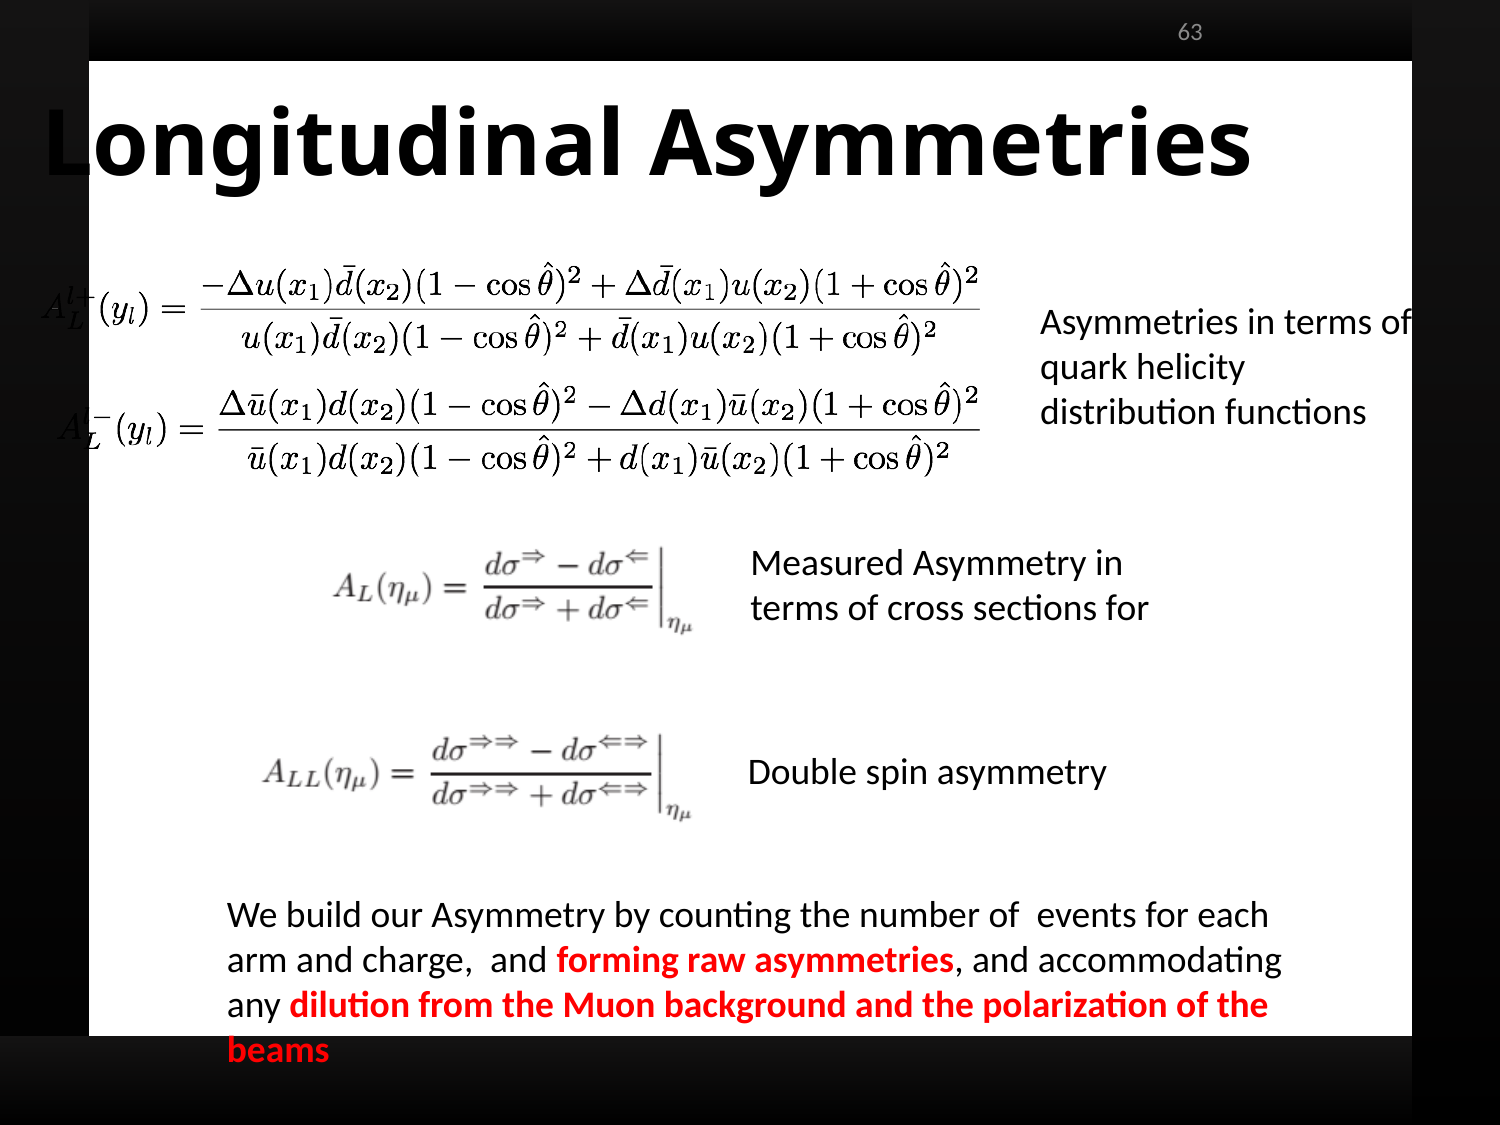

63
# Longitudinal Asymmetries
Asymmetries in terms of quark helicity distribution functions
Measured Asymmetry in terms of cross sections for
Double spin asymmetry
We build our Asymmetry by counting the number of events for each arm and charge, and forming raw asymmetries, and accommodating any dilution from the Muon background and the polarization of the beams